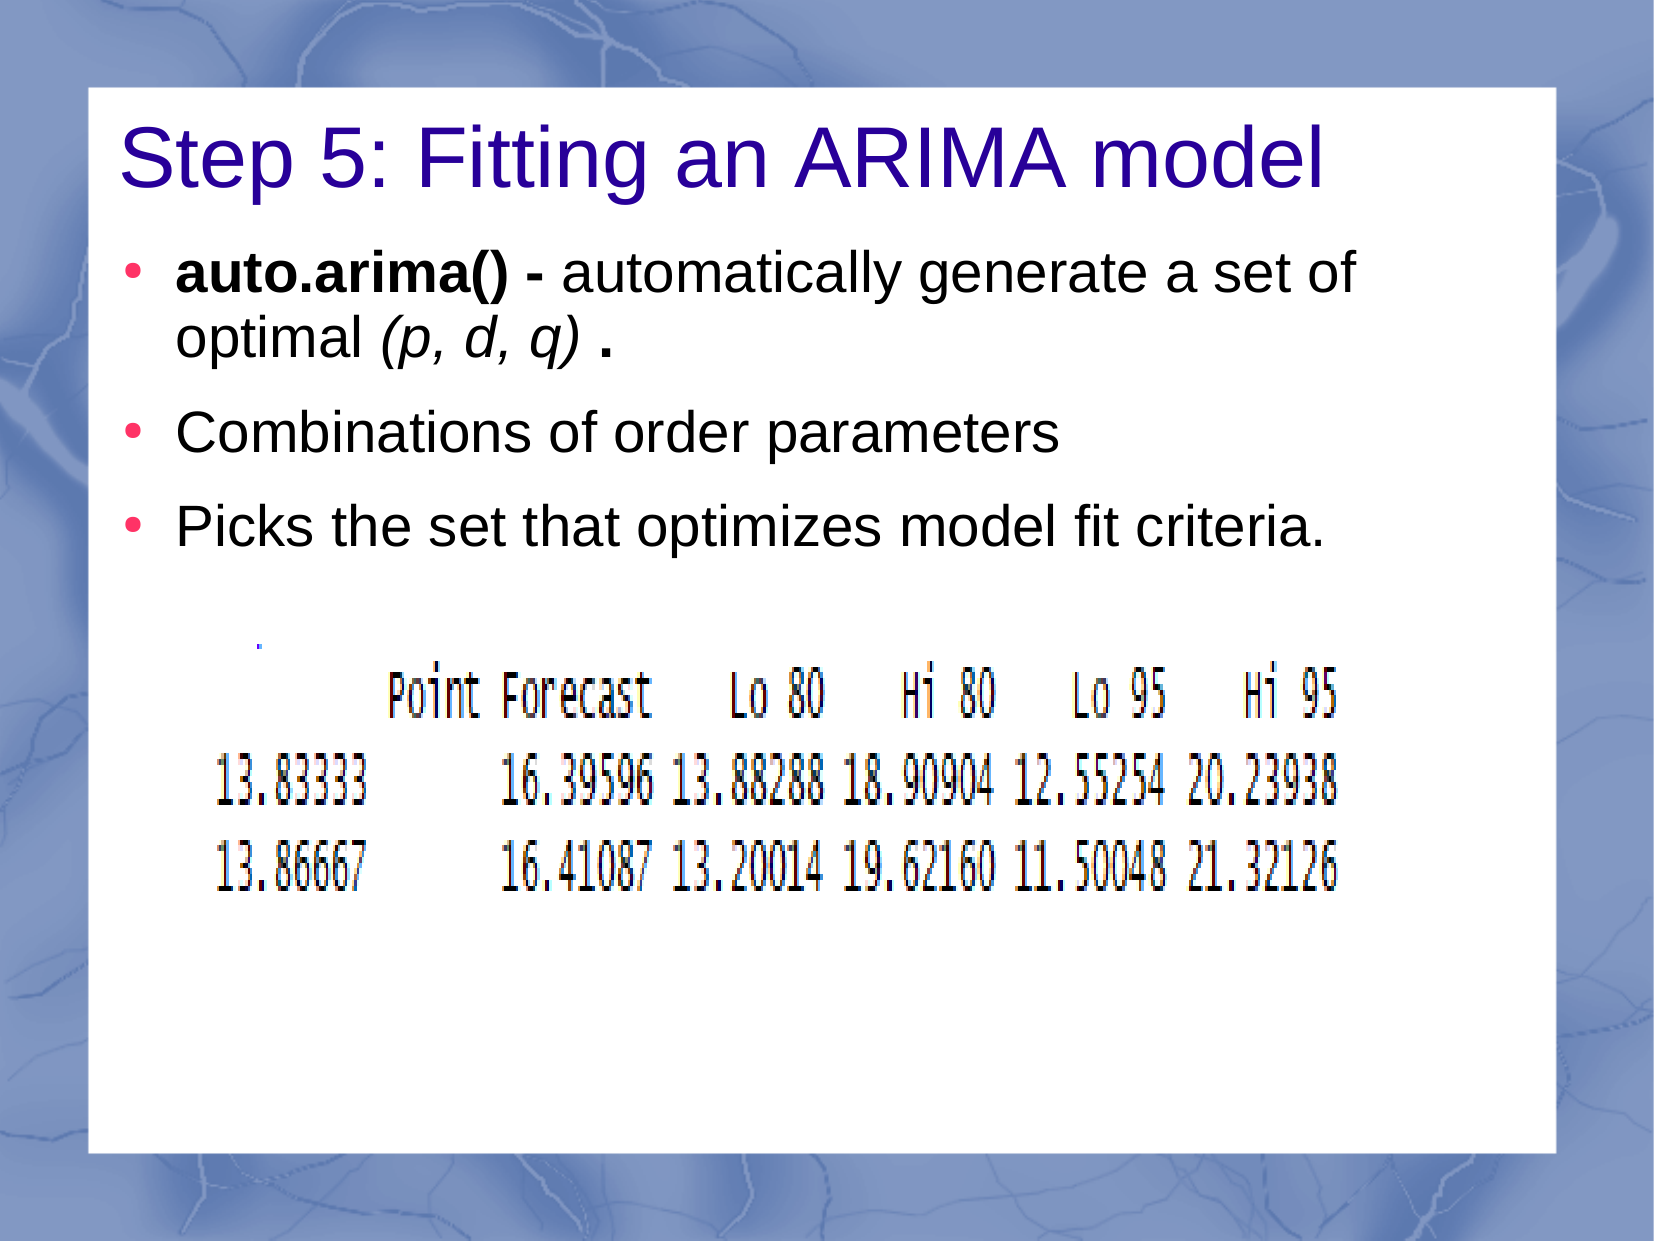

# Step 5: Fitting an ARIMA model
auto.arima() - automatically generate a set of optimal (p, d, q) .
Combinations of order parameters
Picks the set that optimizes model fit criteria.